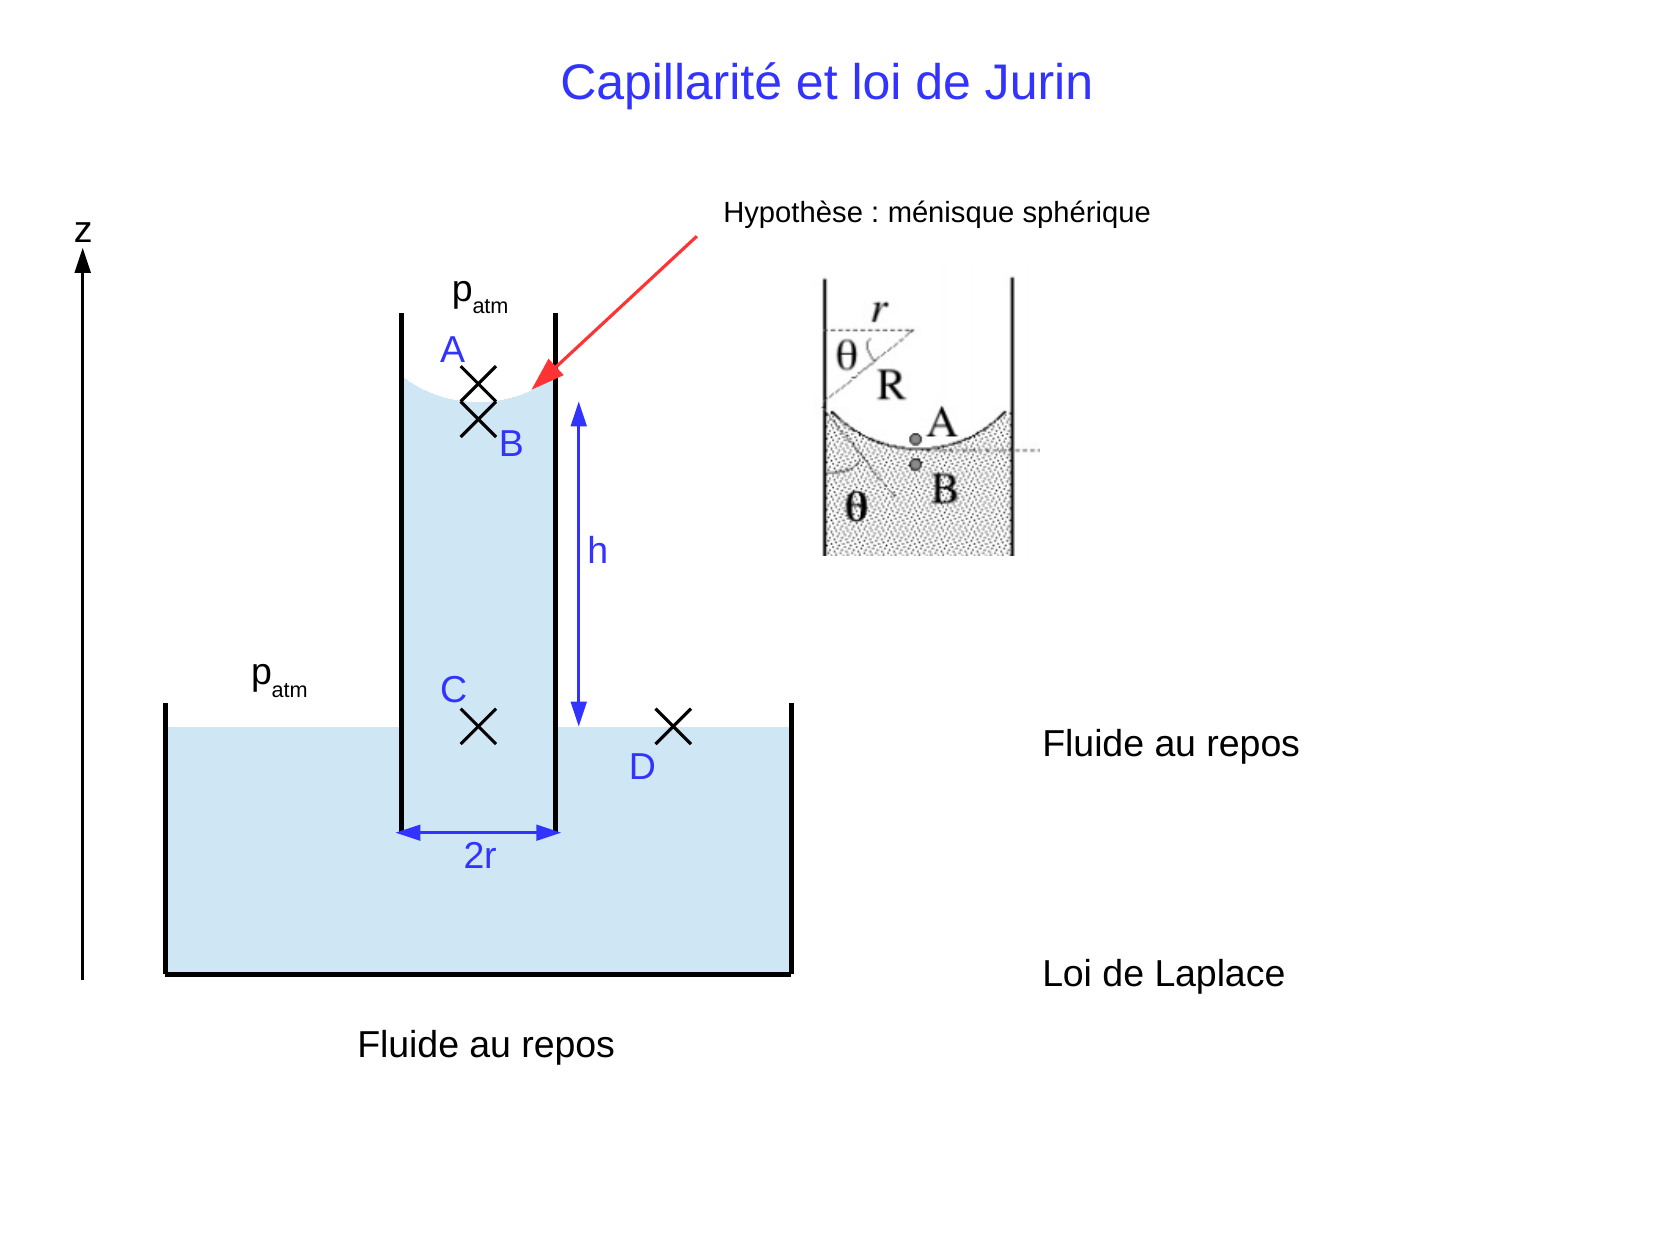

Capillarité et loi de Jurin
Hypothèse : ménisque sphérique
z
patm
A
B
h
patm
C
Fluide au repos
D
2r
Loi de Laplace
Fluide au repos